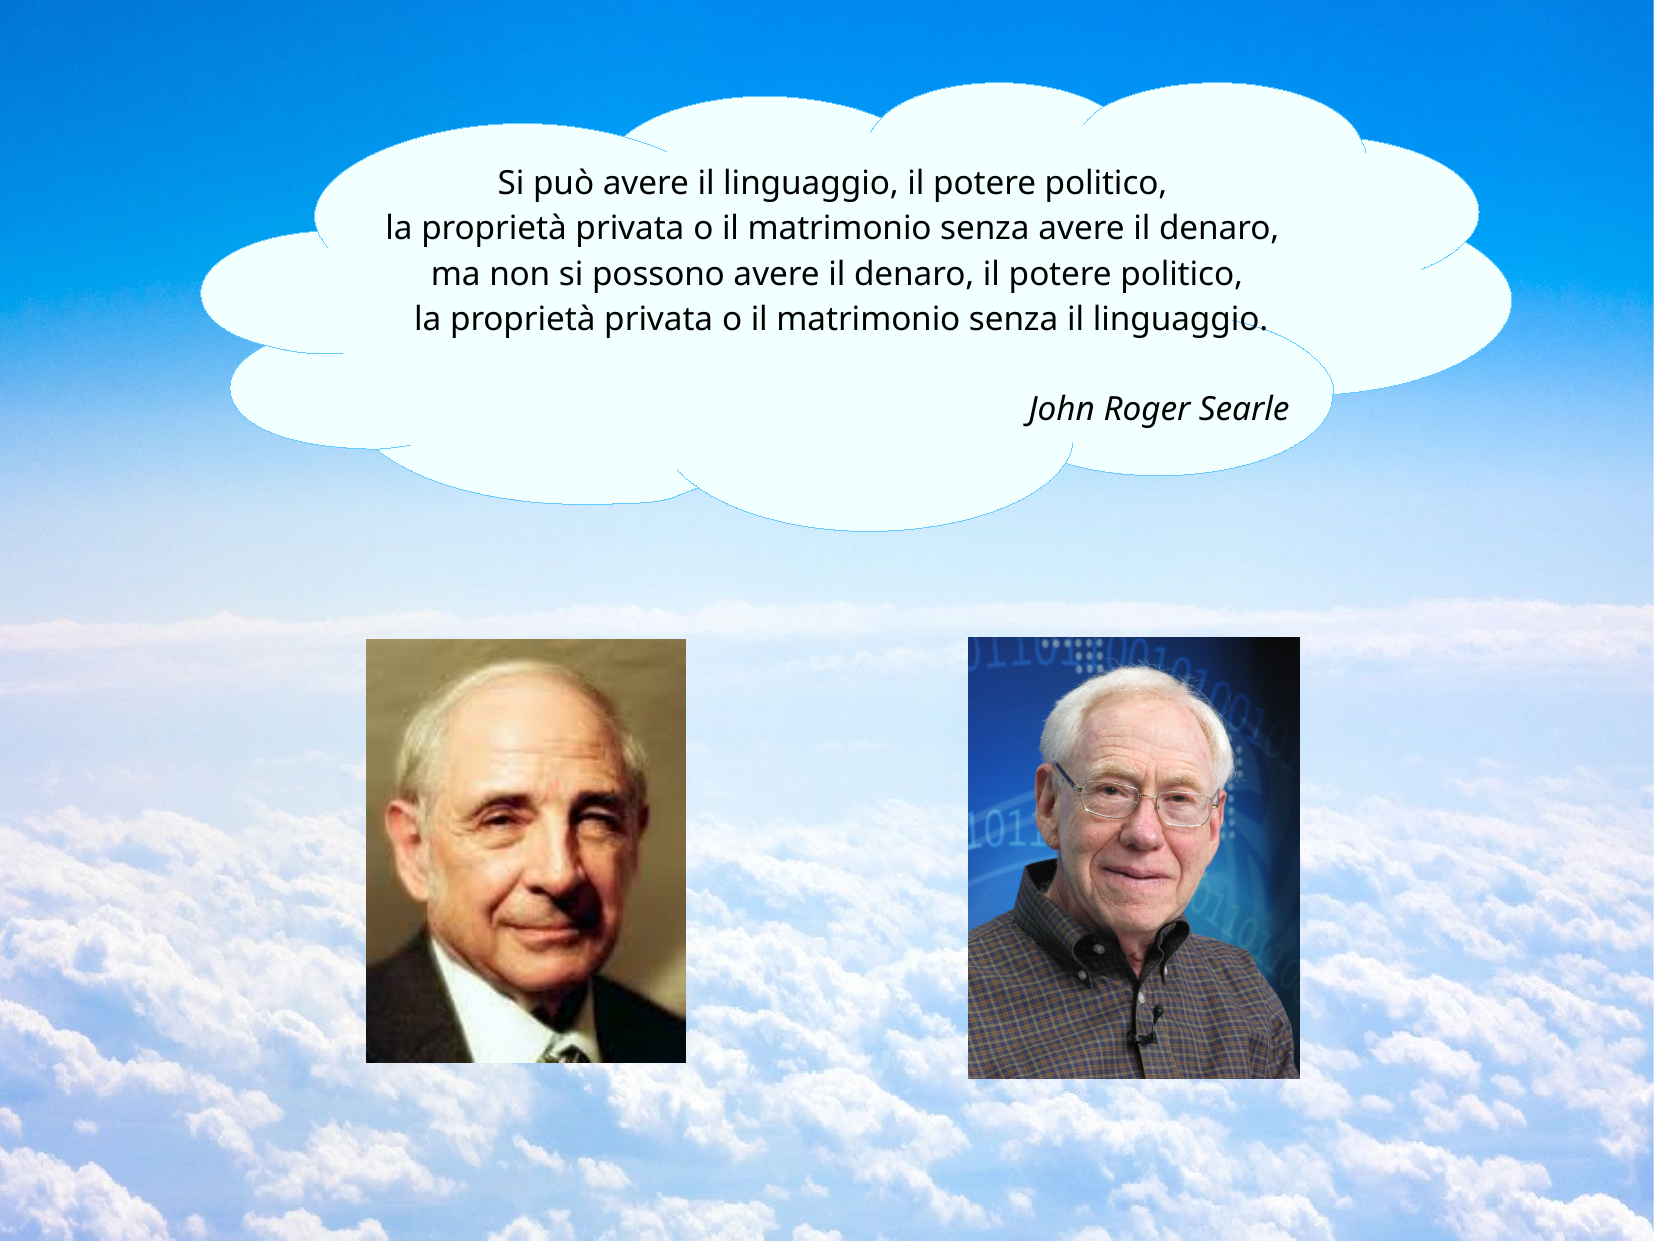

Si può avere il linguaggio, il potere politico,
la proprietà privata o il matrimonio senza avere il denaro,
ma non si possono avere il denaro, il potere politico,
 la proprietà privata o il matrimonio senza il linguaggio.
John Roger Searle